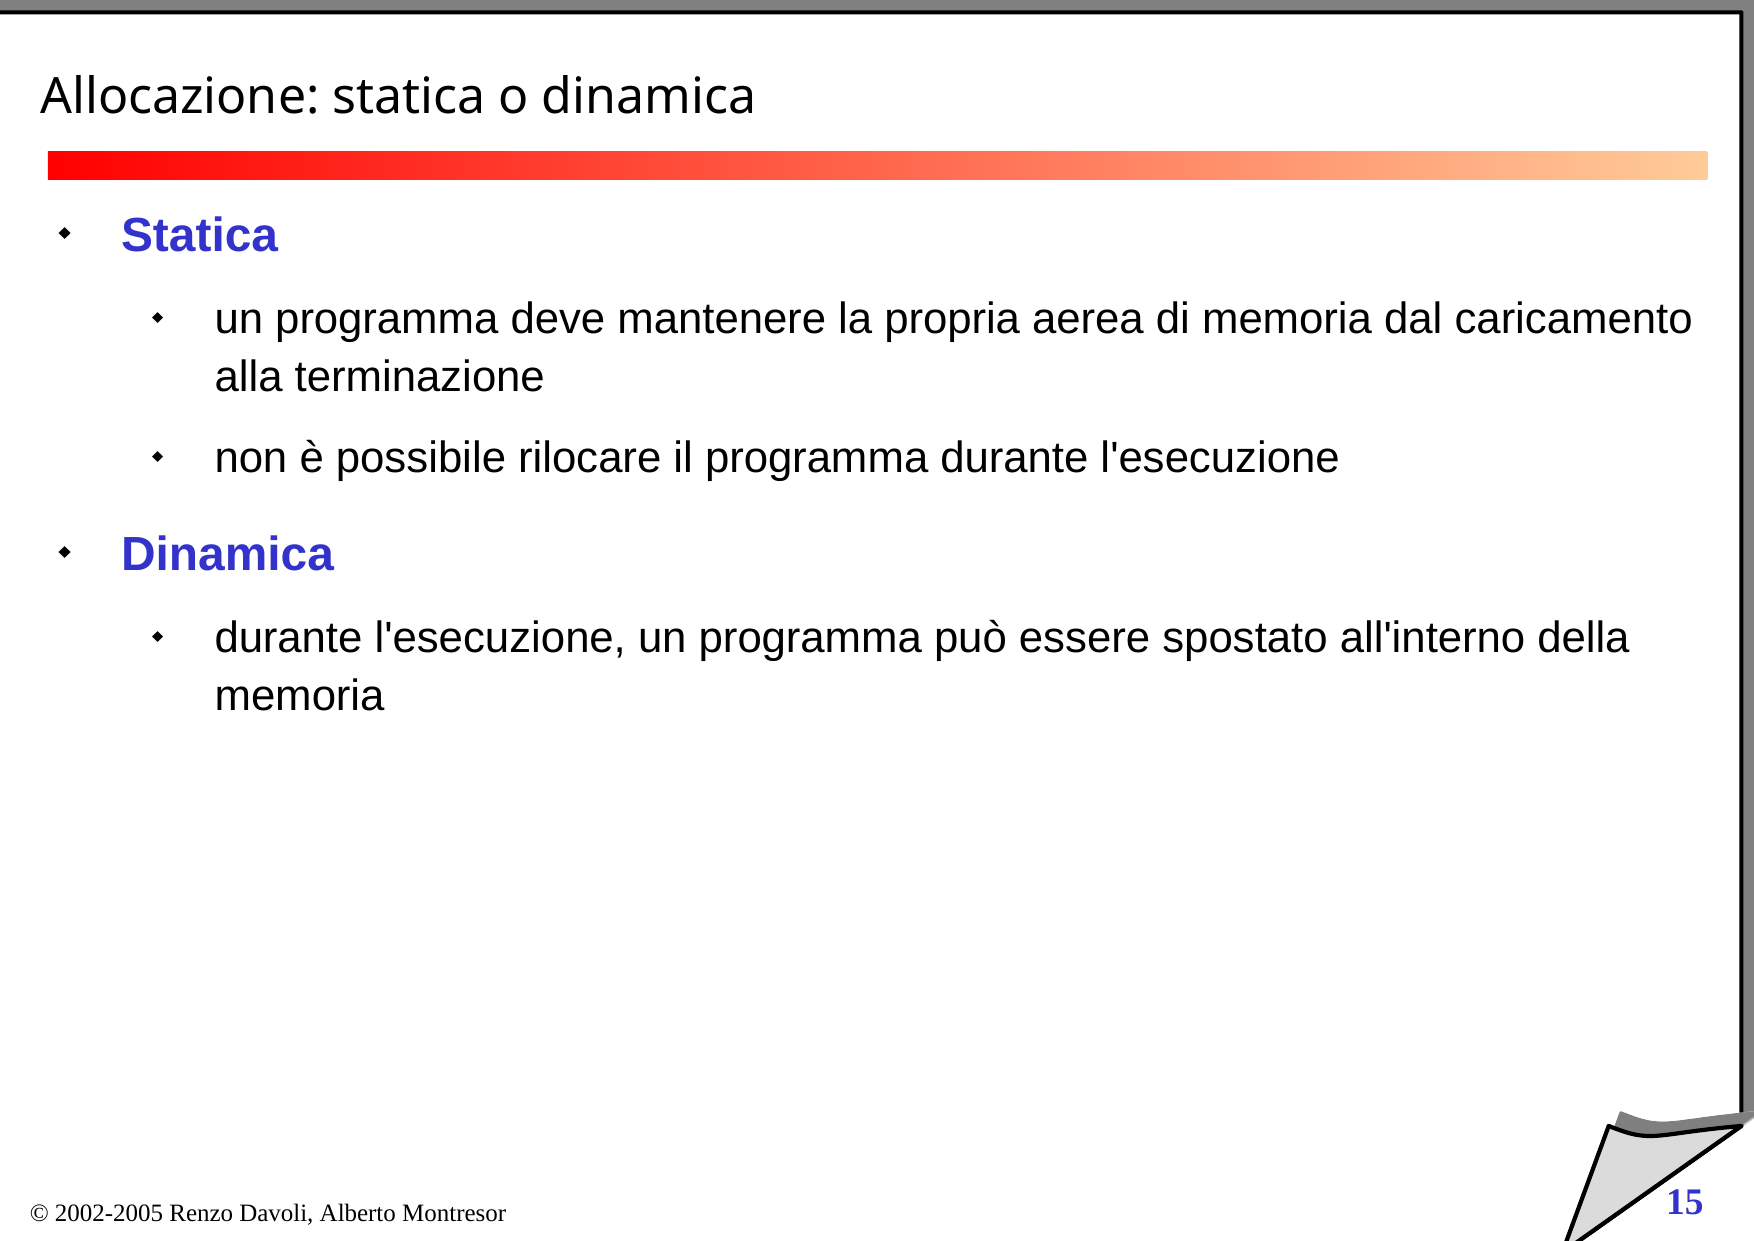

# Allocazione: statica o dinamica
Statica
un programma deve mantenere la propria aerea di memoria dal caricamento alla terminazione
non è possibile rilocare il programma durante l'esecuzione
Dinamica
durante l'esecuzione, un programma può essere spostato all'interno della memoria